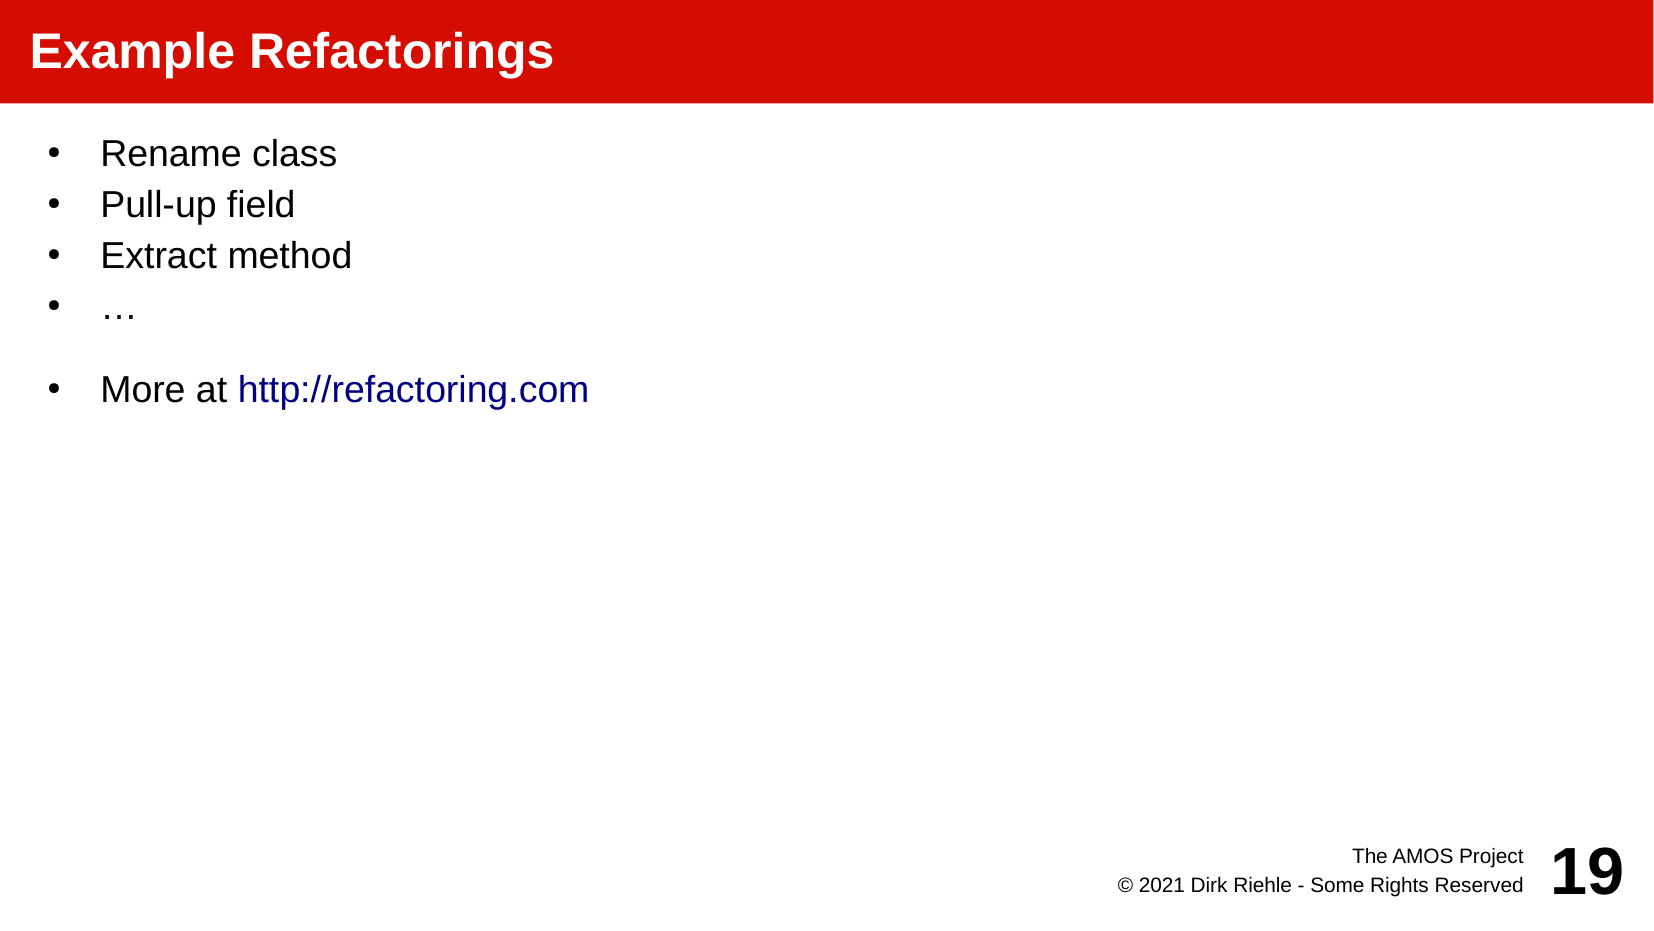

# Example Refactorings
Rename class
Pull-up field
Extract method
…
More at http://refactoring.com
The AMOS Project
19
© 2021 Dirk Riehle - Some Rights Reserved